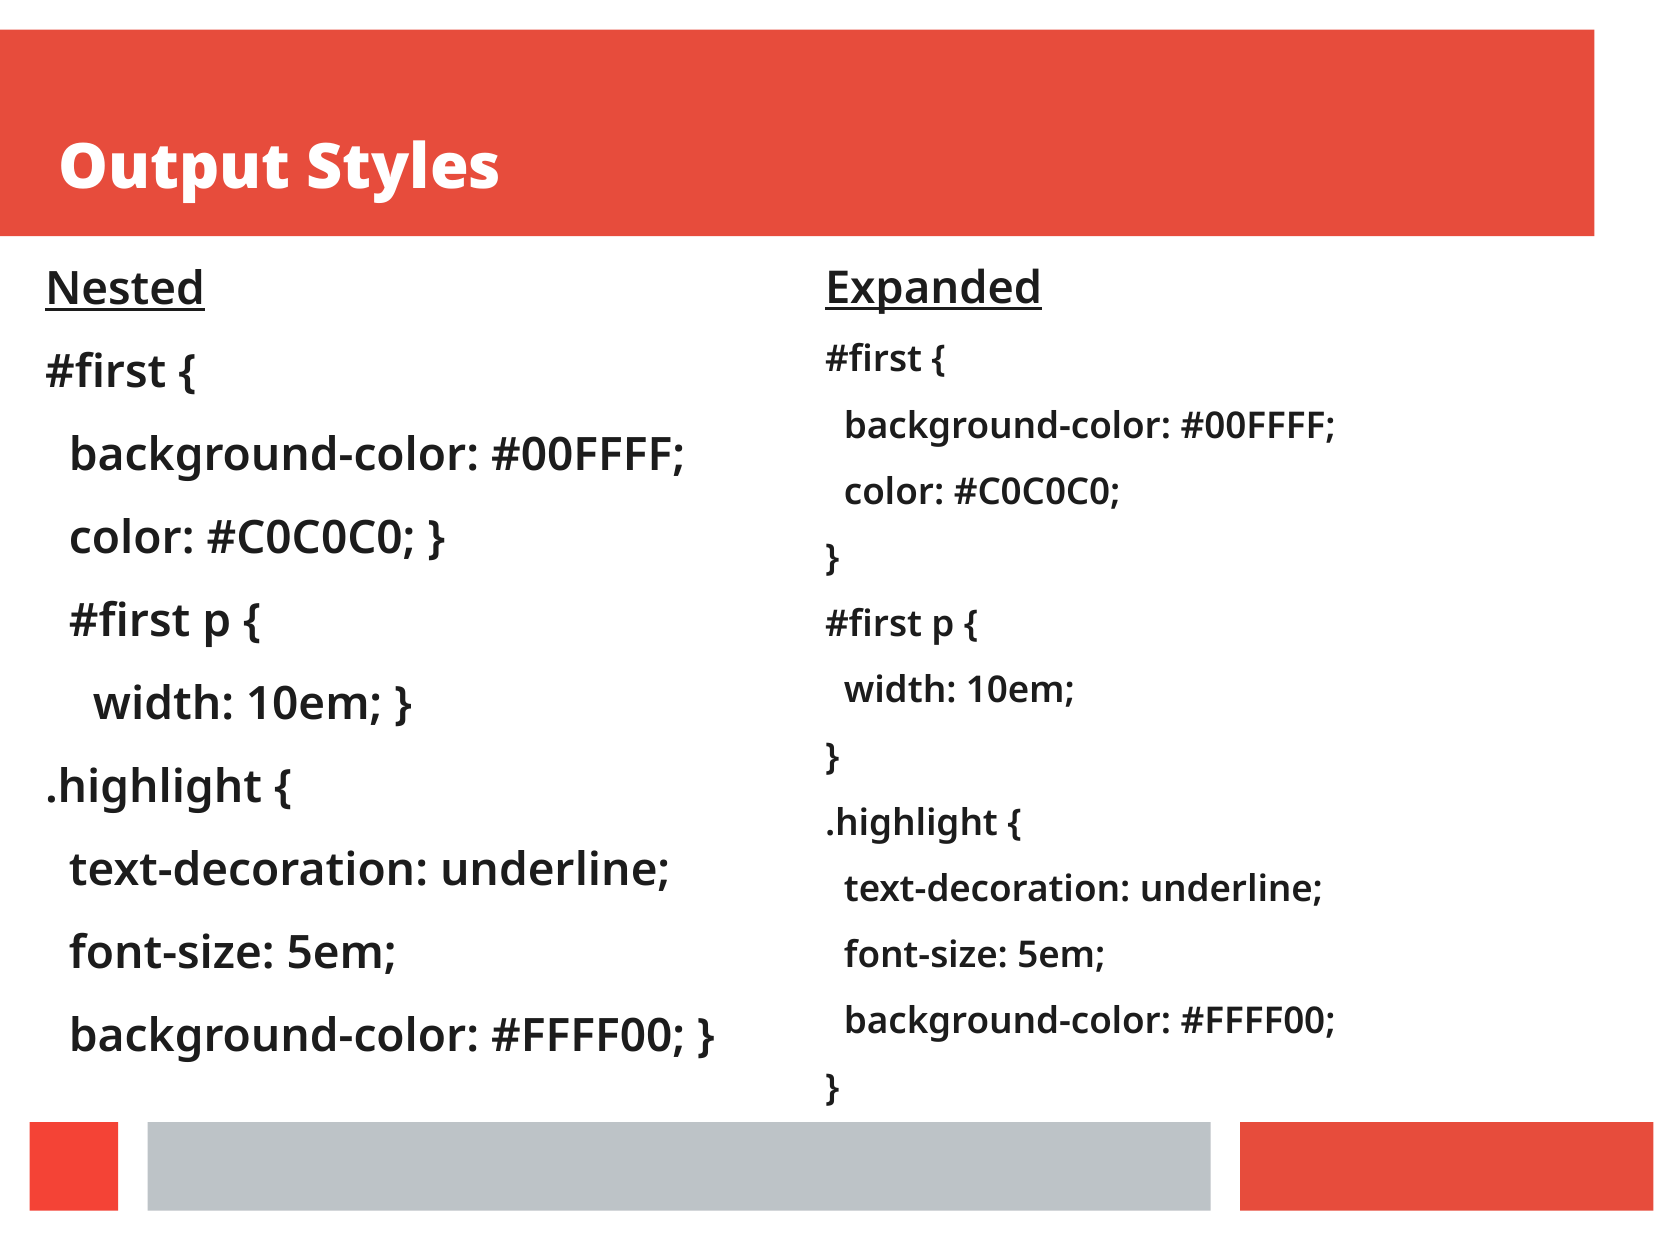

# Output Styles
Nested
#first {
 background-color: #00FFFF;
 color: #C0C0C0; }
 #first p {
 width: 10em; }
.highlight {
 text-decoration: underline;
 font-size: 5em;
 background-color: #FFFF00; }
Expanded
#first {
 background-color: #00FFFF;
 color: #C0C0C0;
}
#first p {
 width: 10em;
}
.highlight {
 text-decoration: underline;
 font-size: 5em;
 background-color: #FFFF00;
}